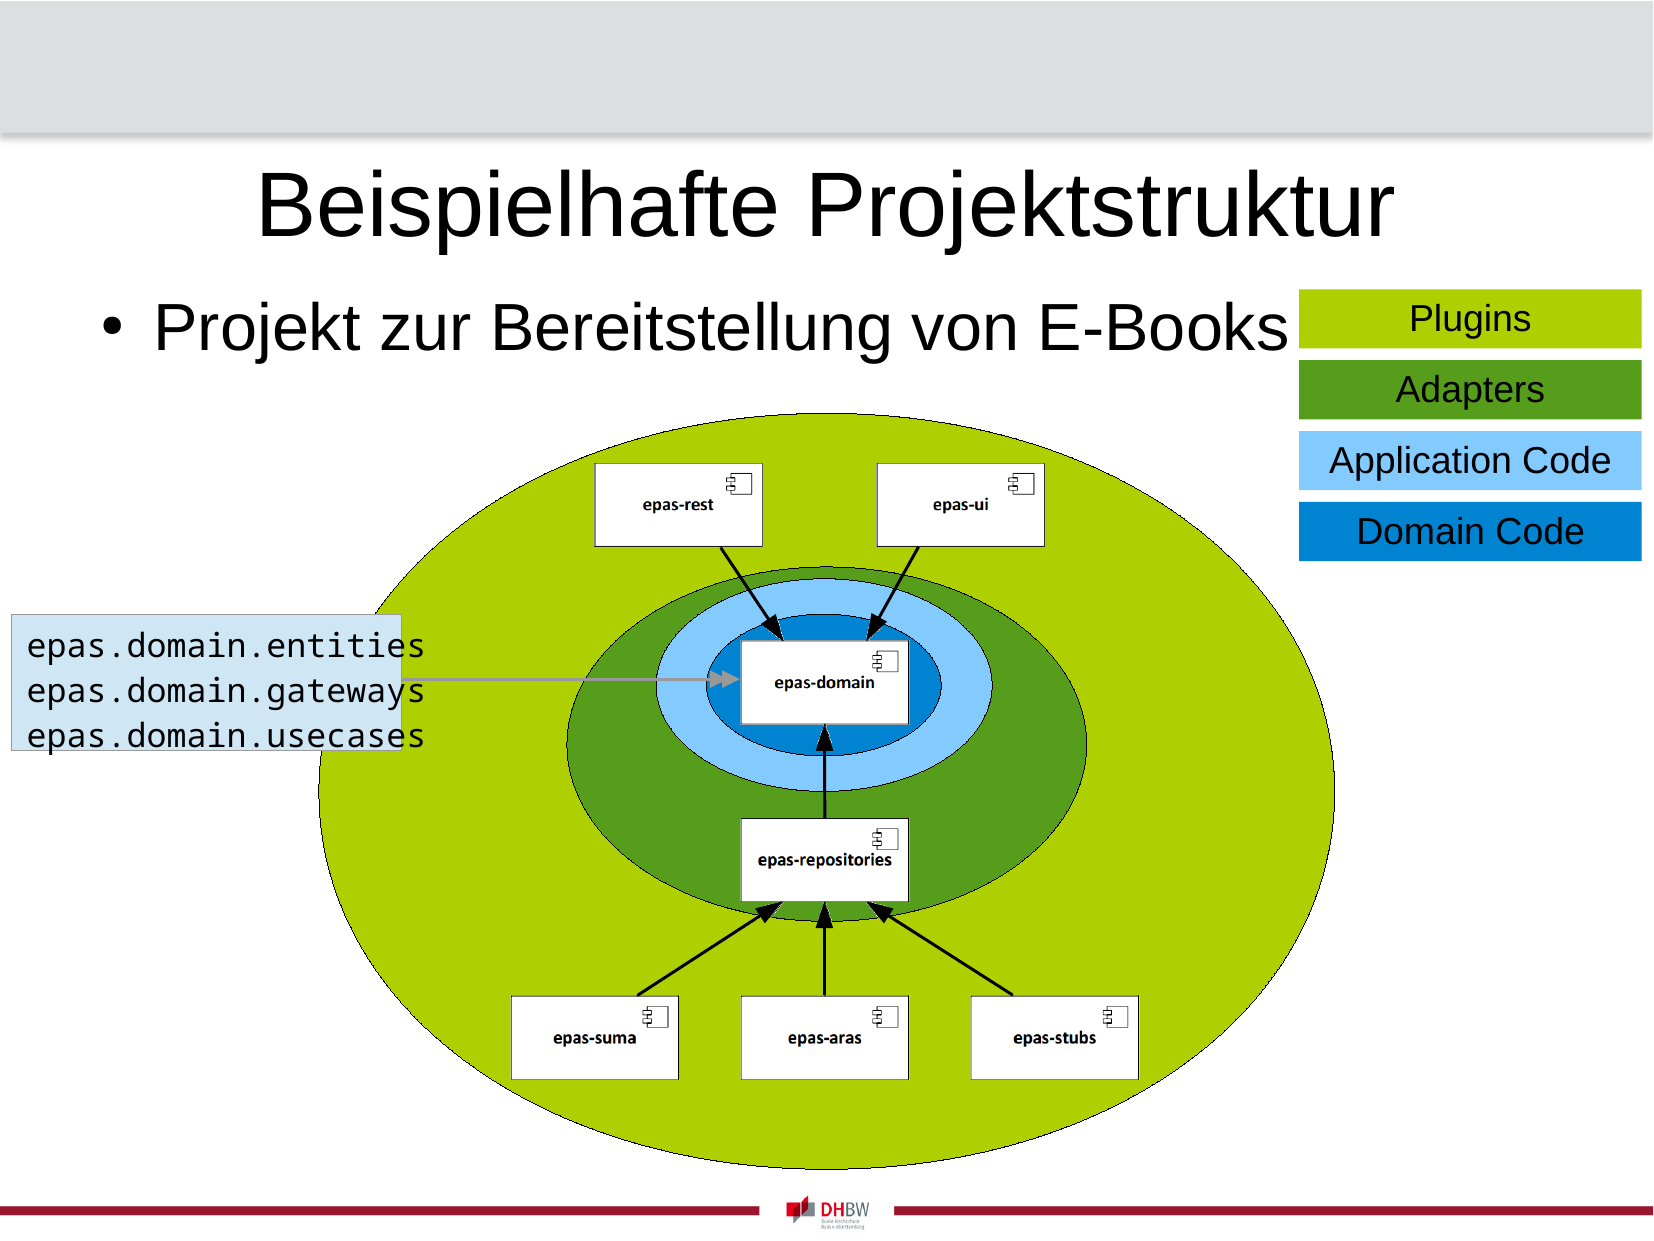

# Beispielhafte Projektstruktur
Plugins
Adapters
Application Code
Domain Code
Projekt zur Bereitstellung von E-Books
epas.domain.entities
epas.domain.gateways
epas.domain.usecases